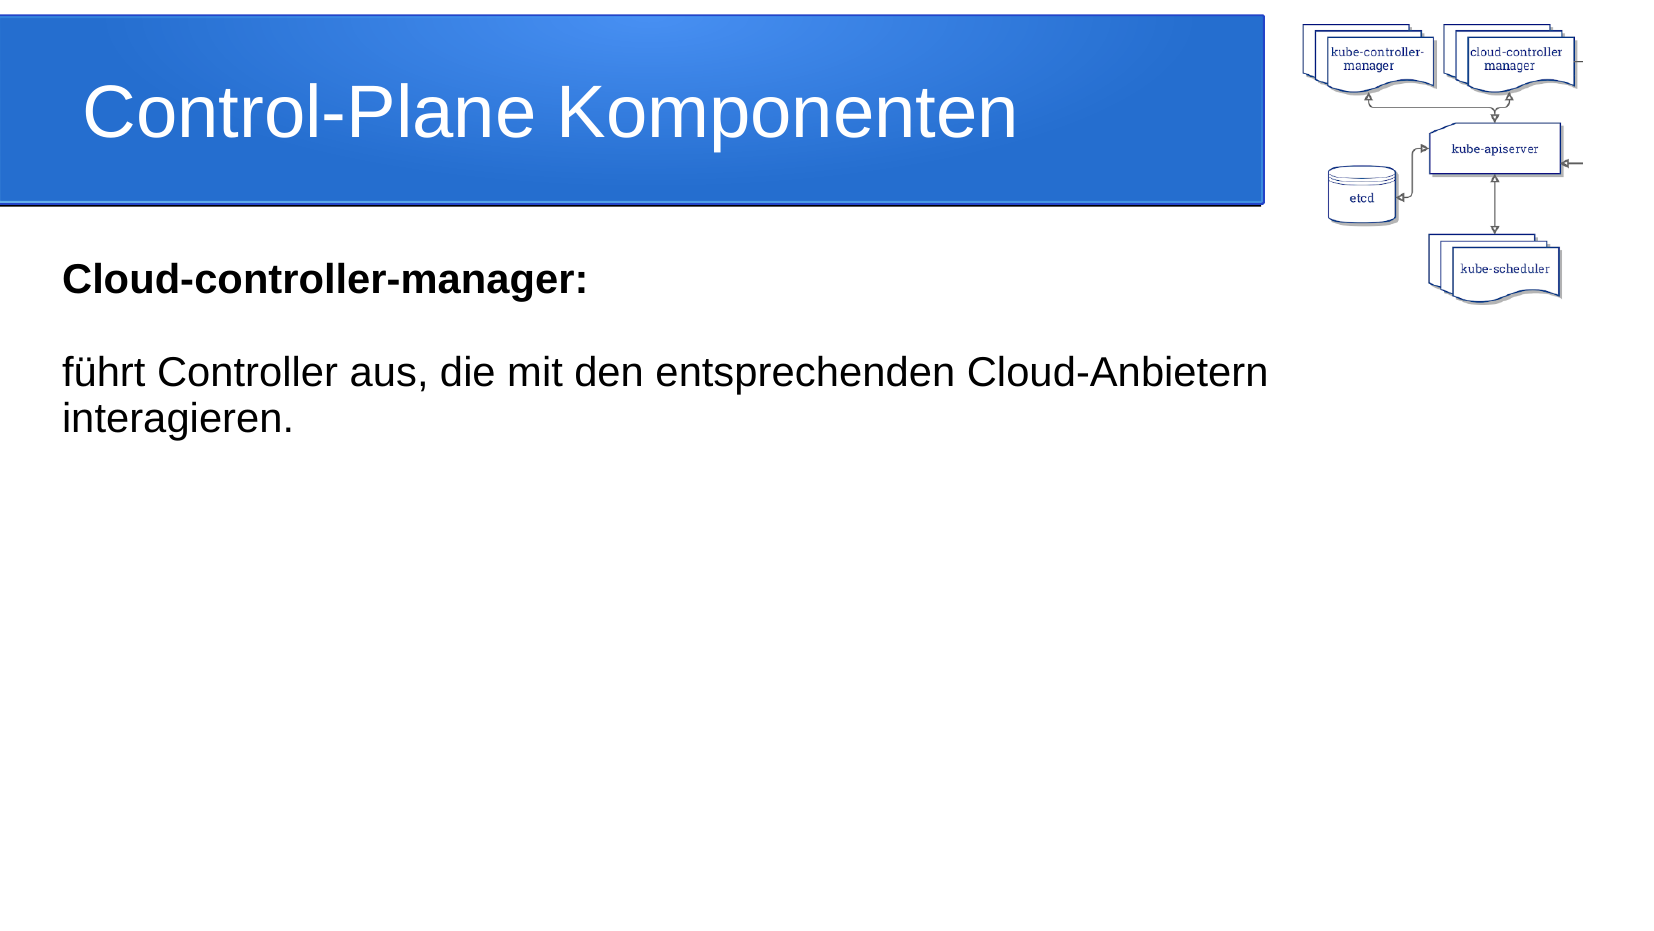

# Control-Plane Komponenten
Cloud-controller-manager:
führt Controller aus, die mit den entsprechenden Cloud-Anbietern interagieren.